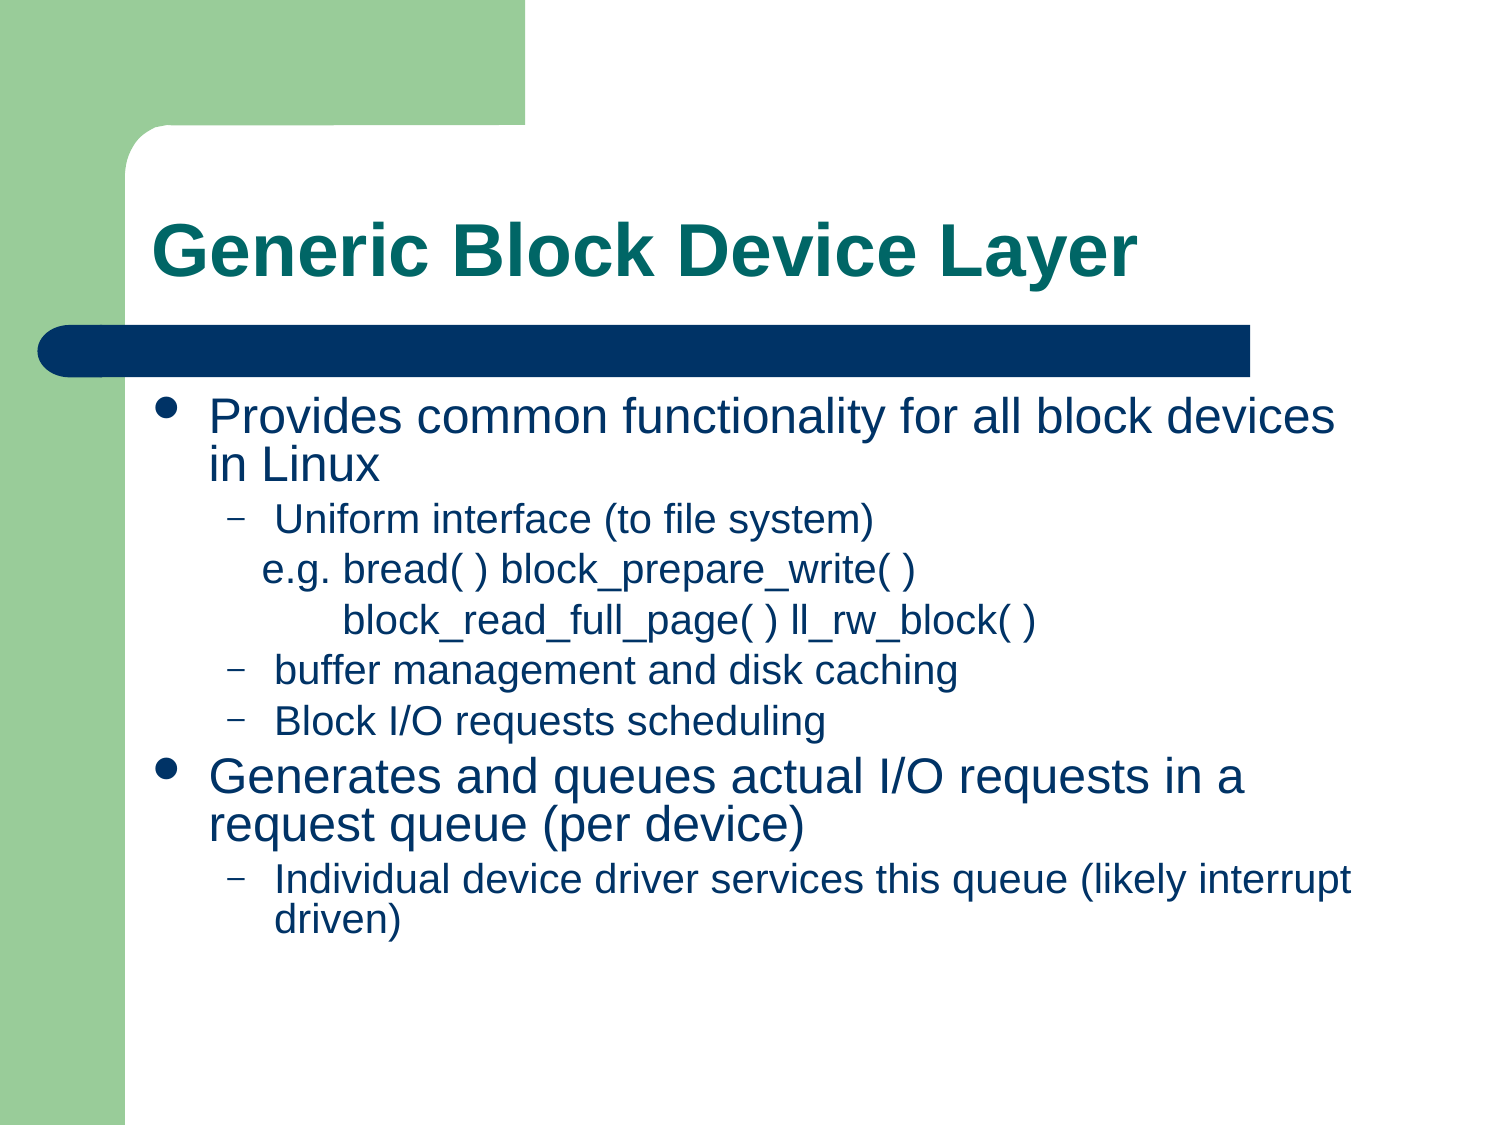

# Generic Block Device Layer
Provides common functionality for all block devices in Linux
Uniform interface (to file system)
 e.g. bread( ) block_prepare_write( )
 block_read_full_page( ) ll_rw_block( )
buffer management and disk caching
Block I/O requests scheduling
Generates and queues actual I/O requests in a request queue (per device)
Individual device driver services this queue (likely interrupt driven)